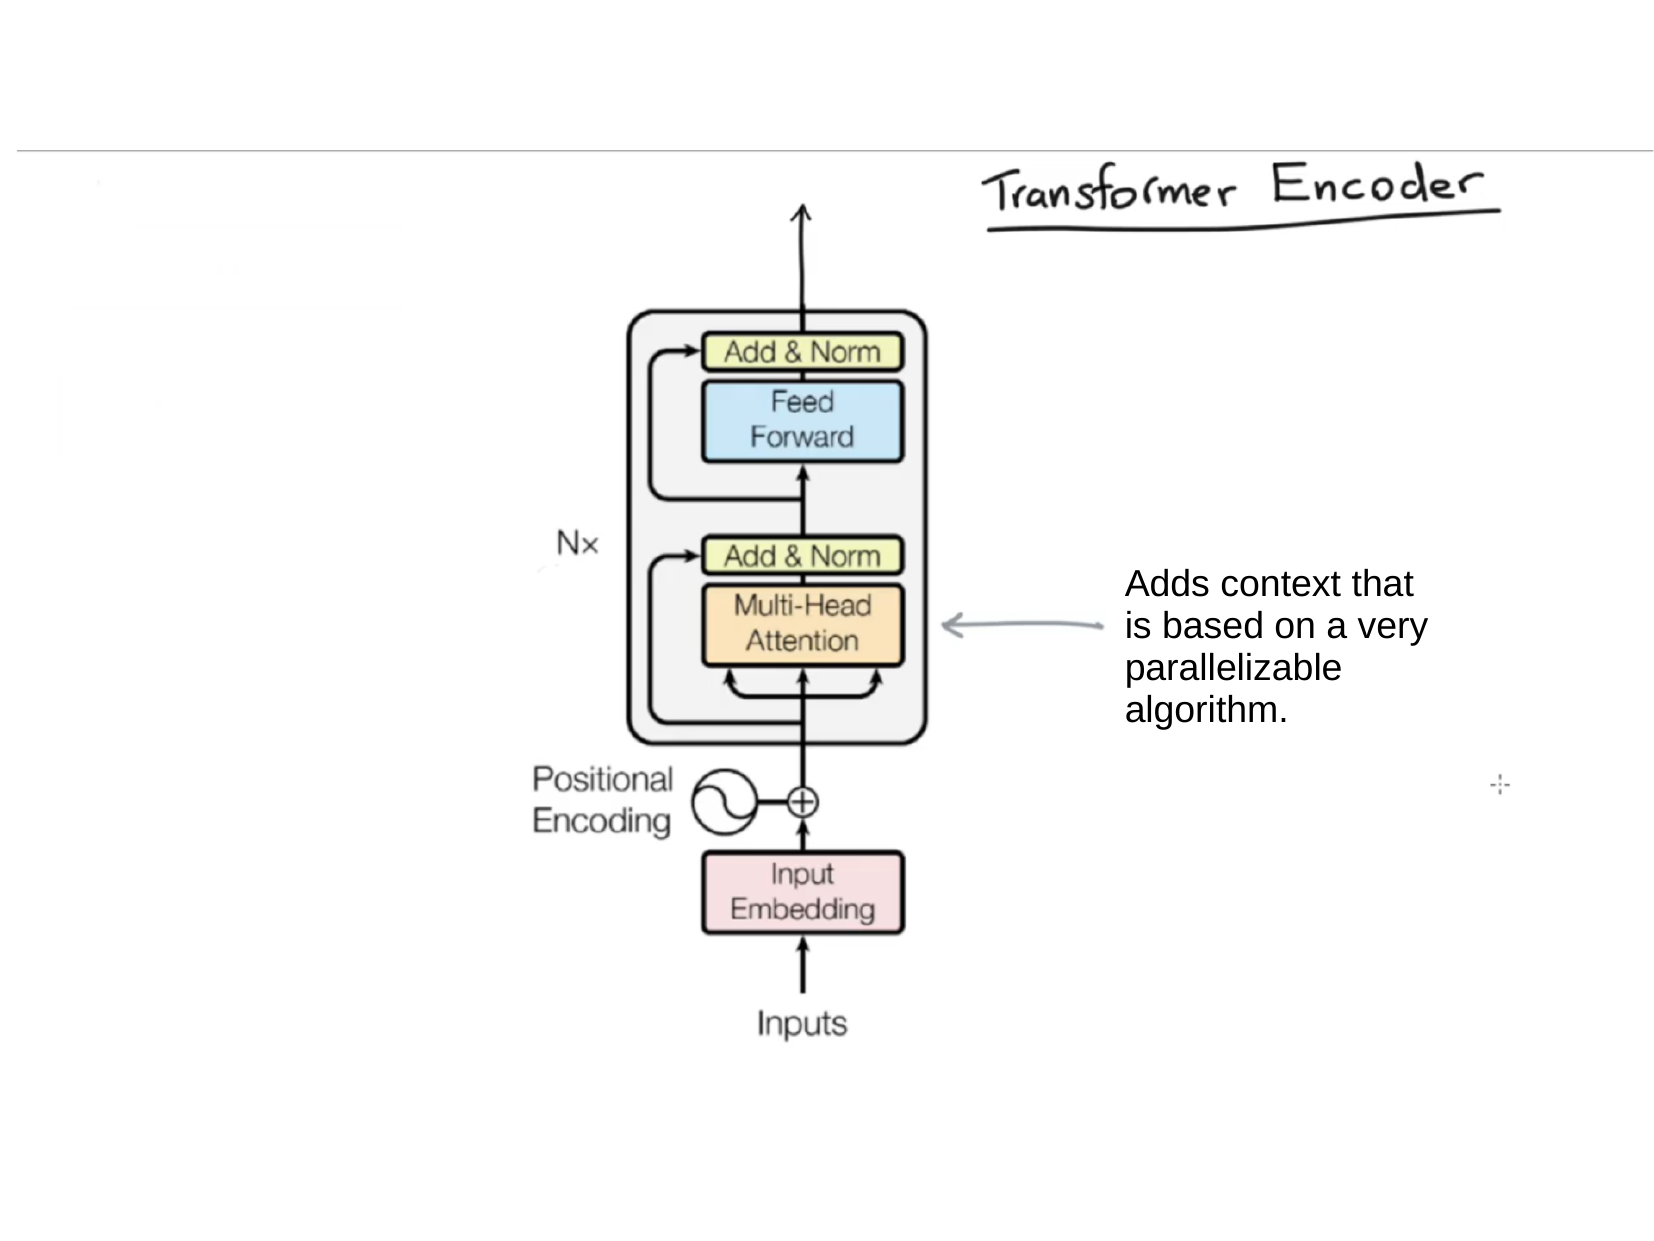

Adds context that is based on a very parallelizable algorithm.